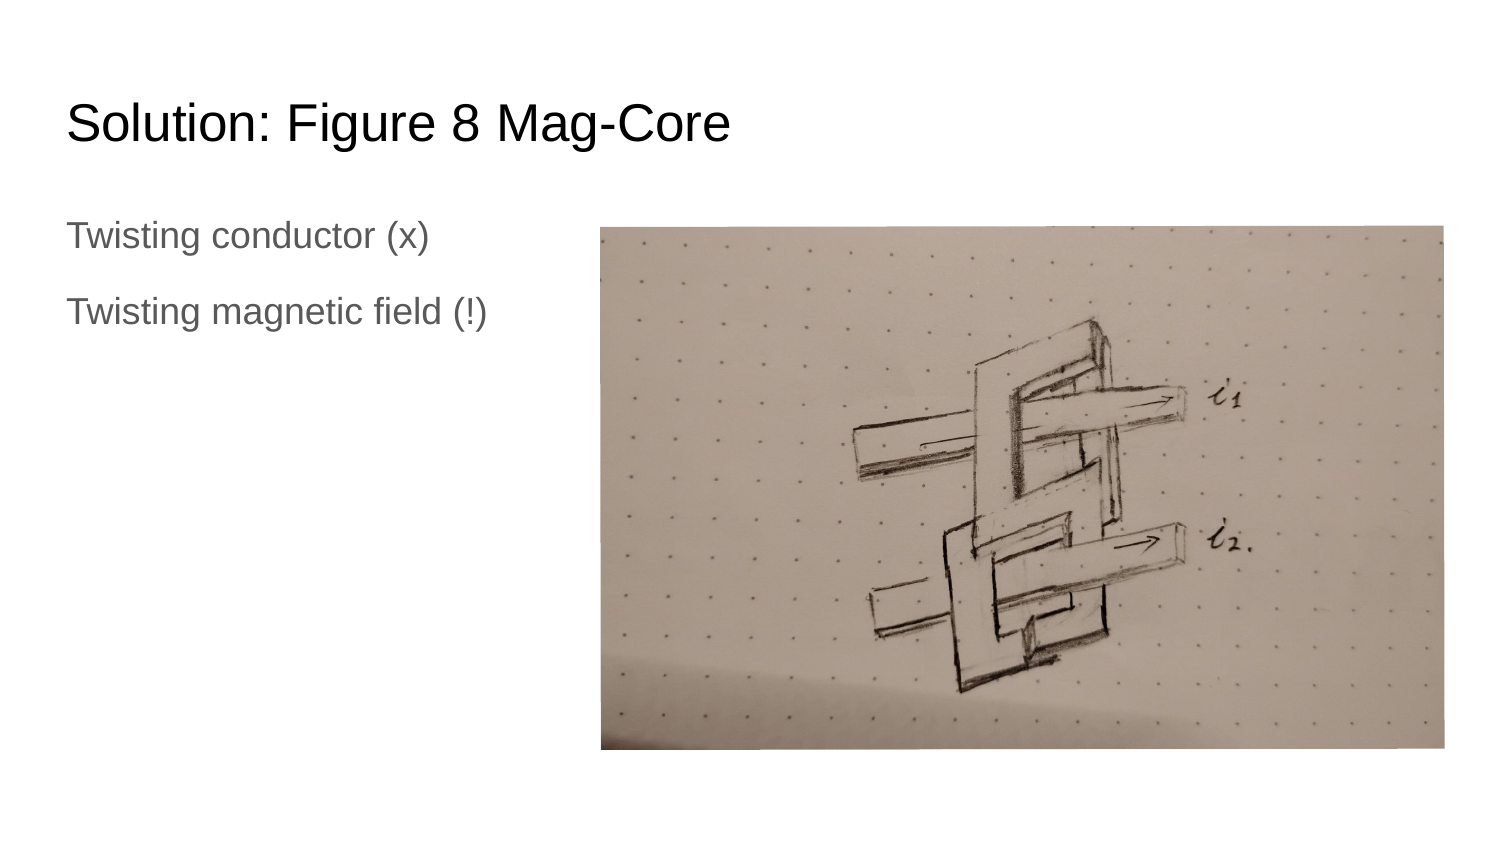

# Solution: Figure 8 Mag-Core
Twisting conductor (x)
Twisting magnetic field (!)